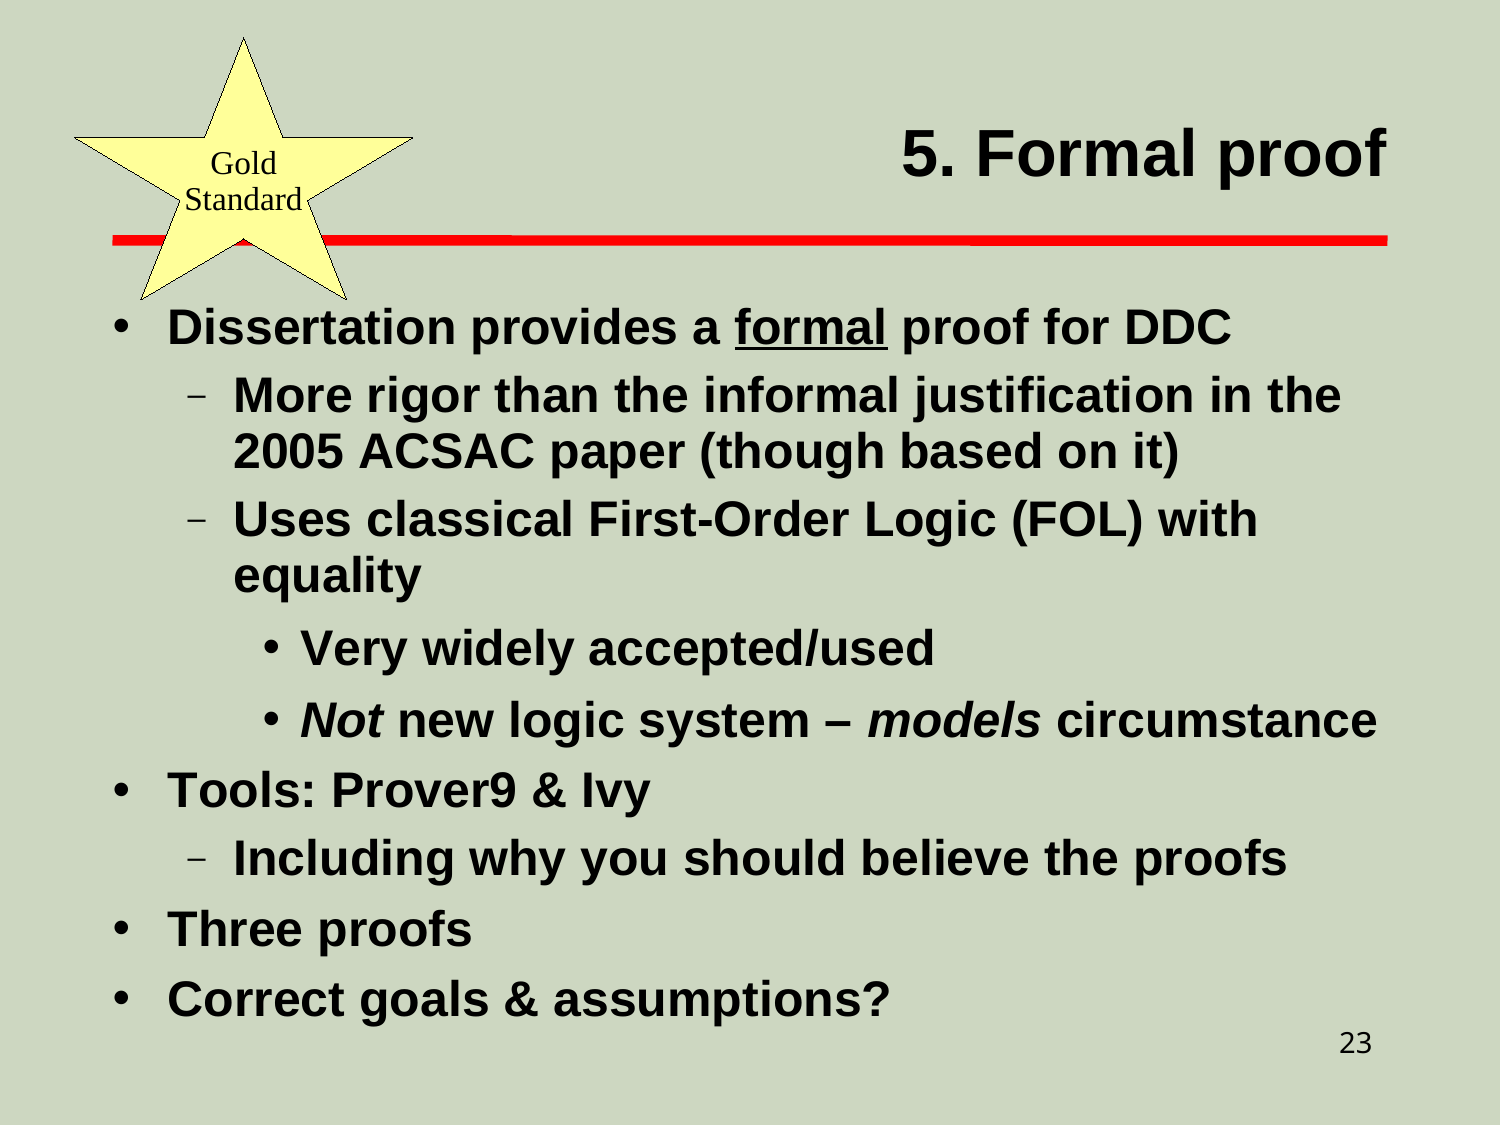

Gold
Standard
# 5. Formal proof
Dissertation provides a formal proof for DDC
More rigor than the informal justification in the 2005 ACSAC paper (though based on it)
Uses classical First-Order Logic (FOL) with equality
Very widely accepted/used
Not new logic system – models circumstance
Tools: Prover9 & Ivy
Including why you should believe the proofs
Three proofs
Correct goals & assumptions?